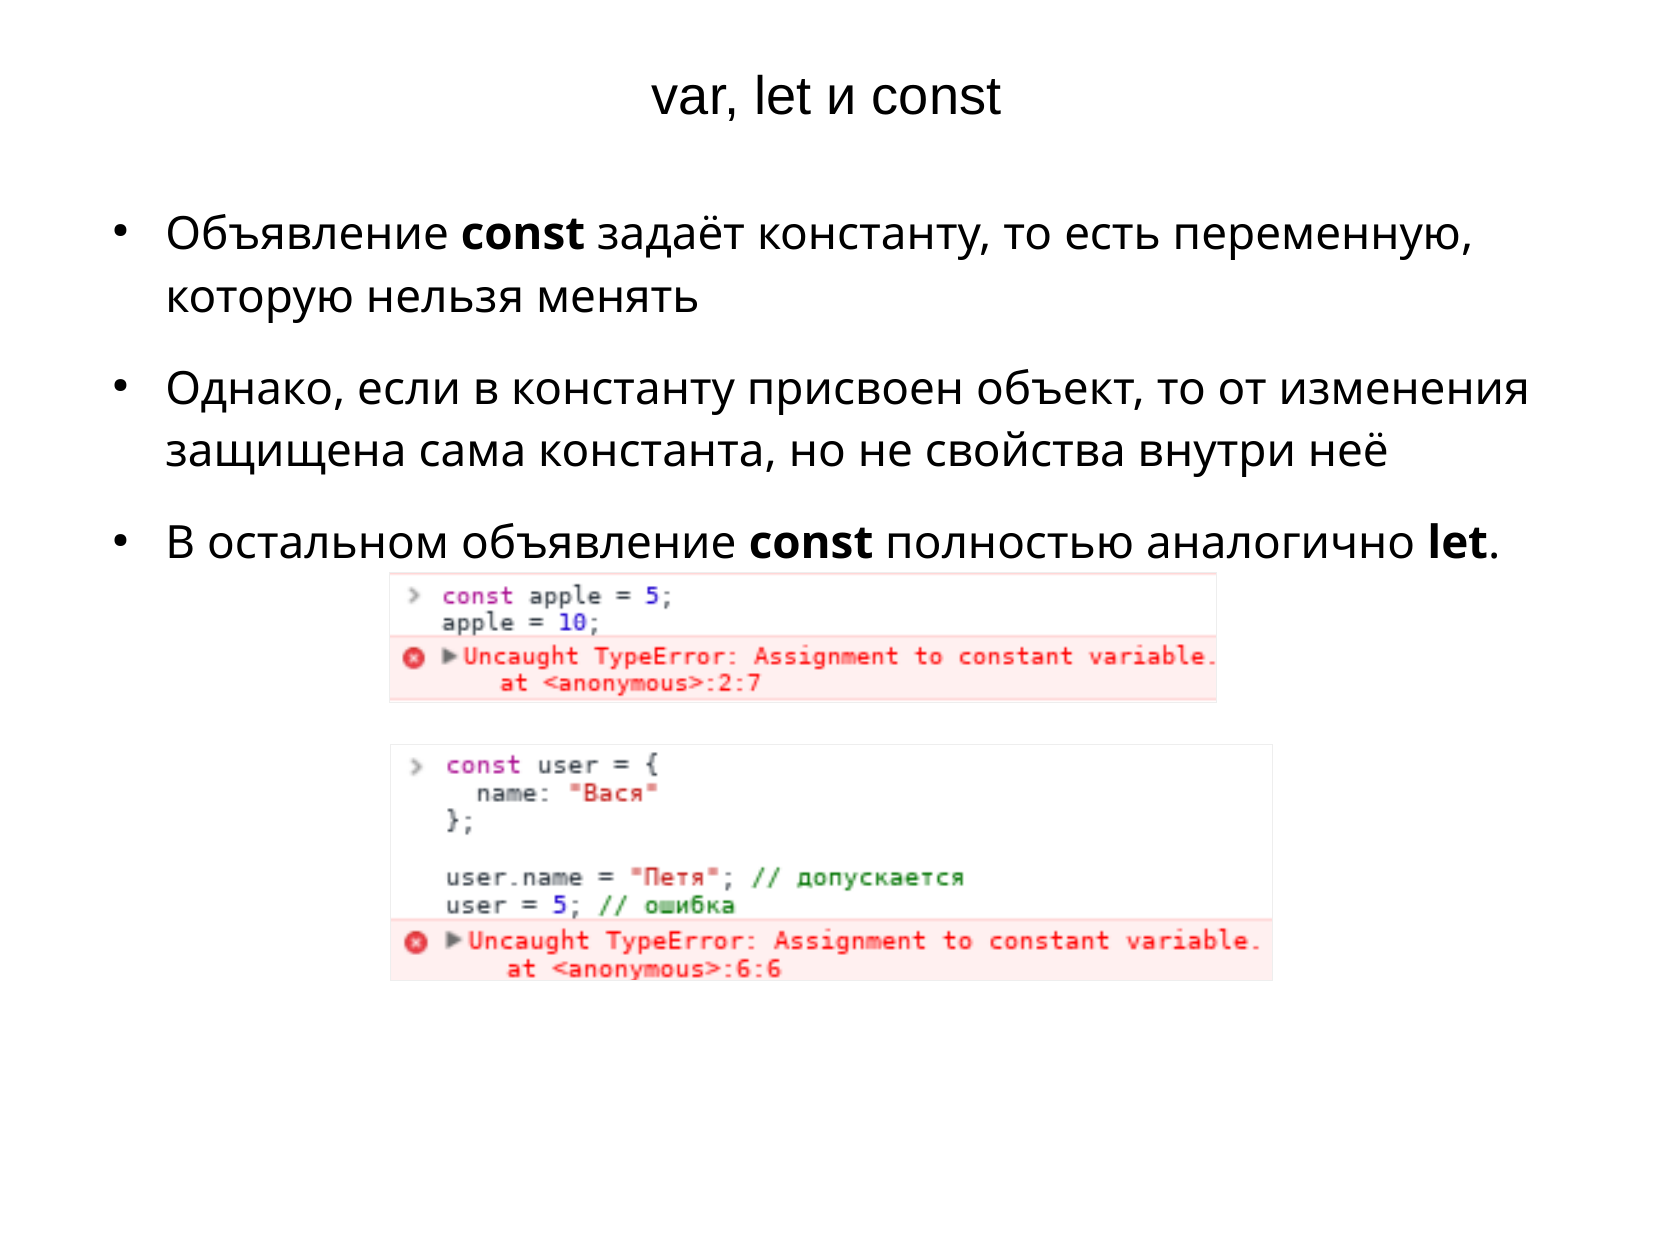

var, let и const
# Объявление const задаёт константу, то есть переменную, которую нельзя менять
Однако, если в константу присвоен объект, то от изменения защищена сама константа, но не свойства внутри неё
В остальном объявление const полностью аналогично let.